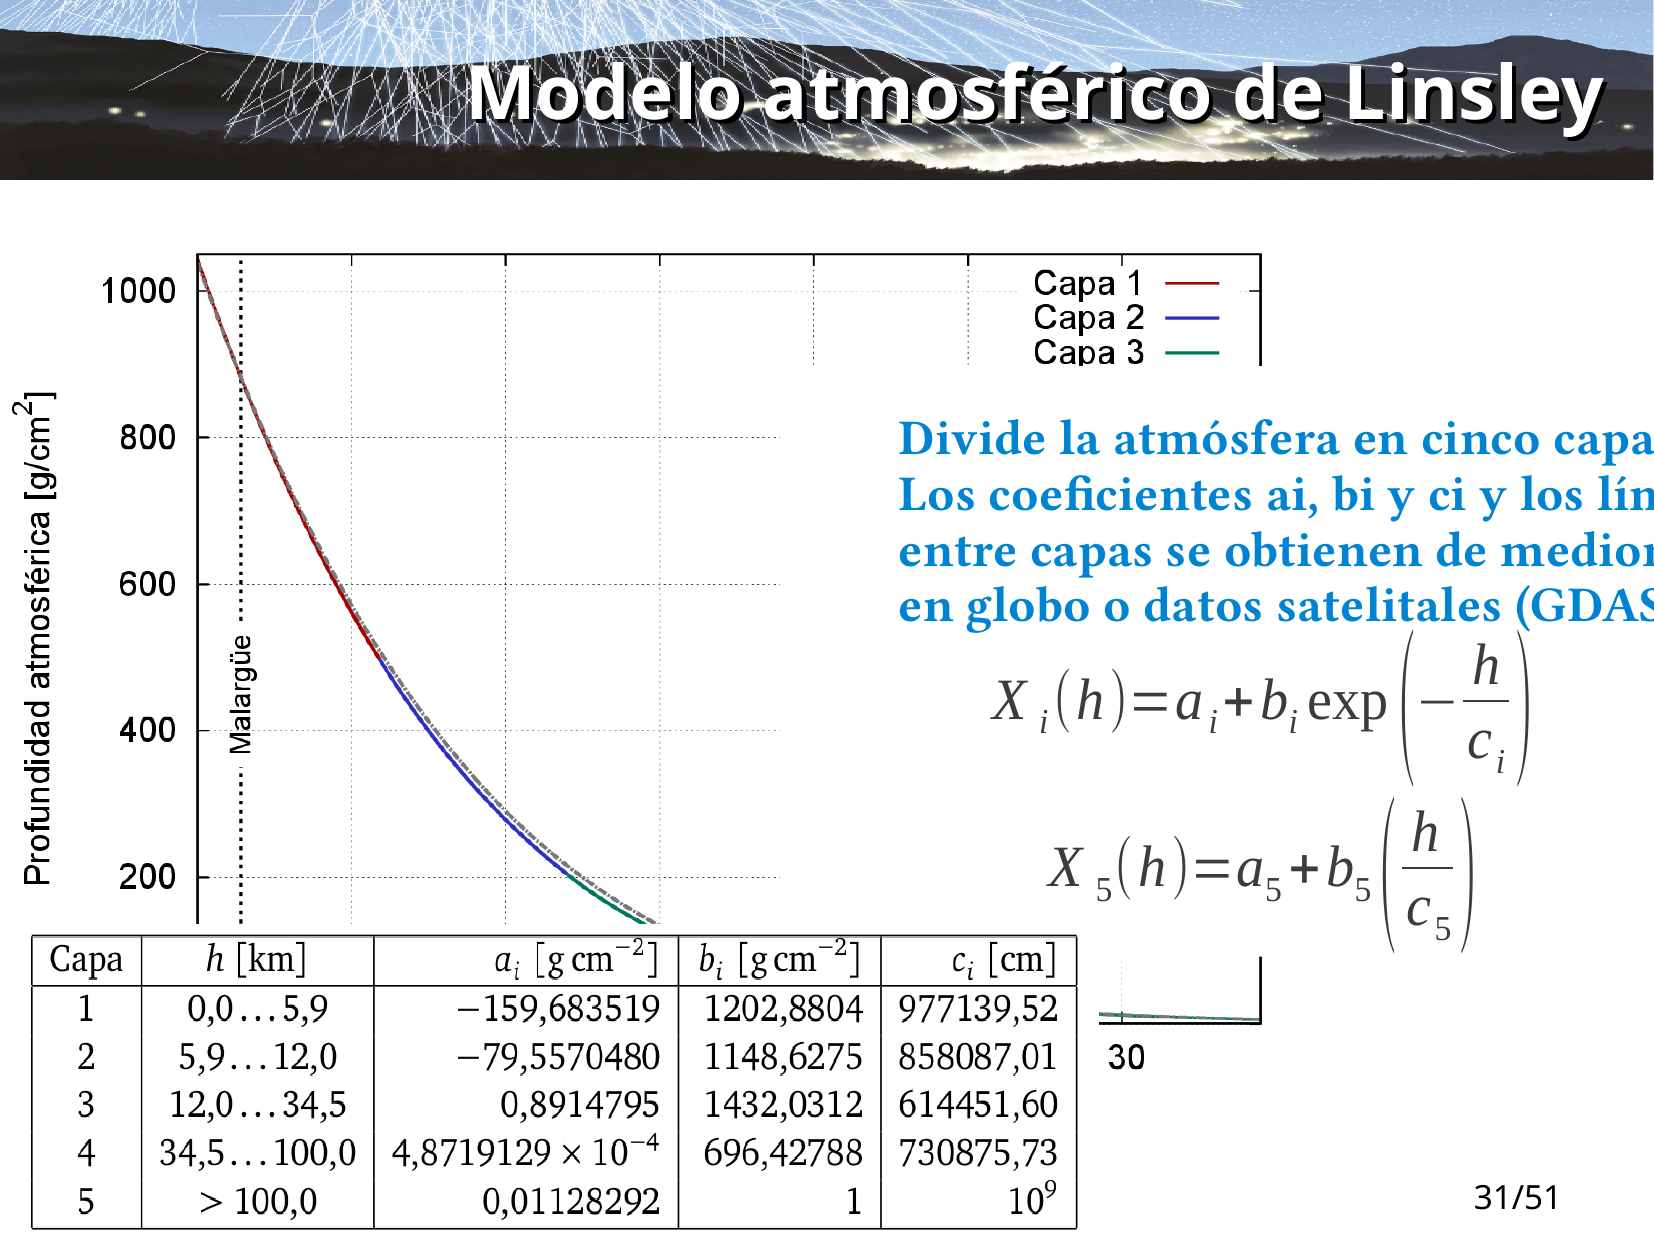

# Modelo atmosférico de Linsley
Divide la atmósfera en cinco capas
Los coeficientes ai, bi y ci y los límites
entre capas se obtienen de mediones
en globo o datos satelitales (GDAS)
ITeDA 2017
Asorey - AP - U02 - EAS
31